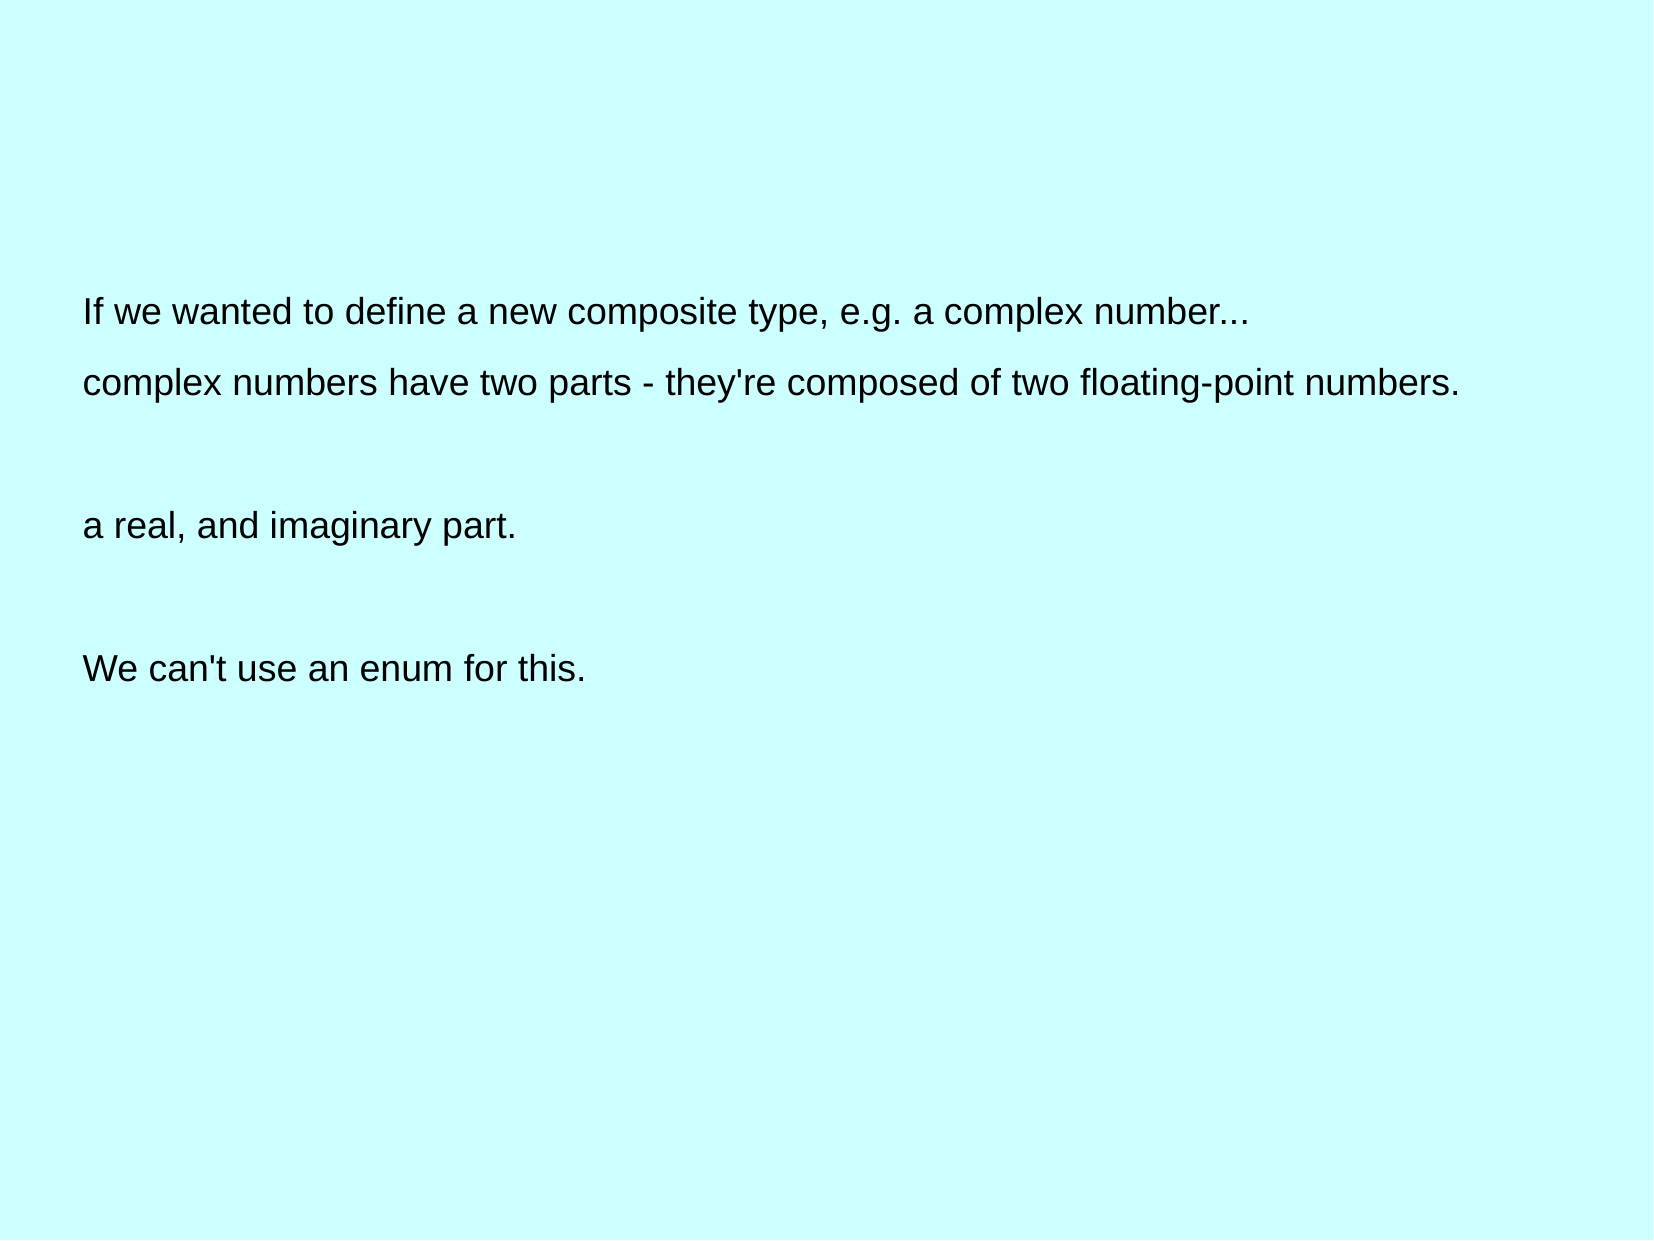

# If we wanted to define a new composite type, e.g. a complex number...
complex numbers have two parts - they're composed of two floating-point numbers.
a real, and imaginary part.
We can't use an enum for this.